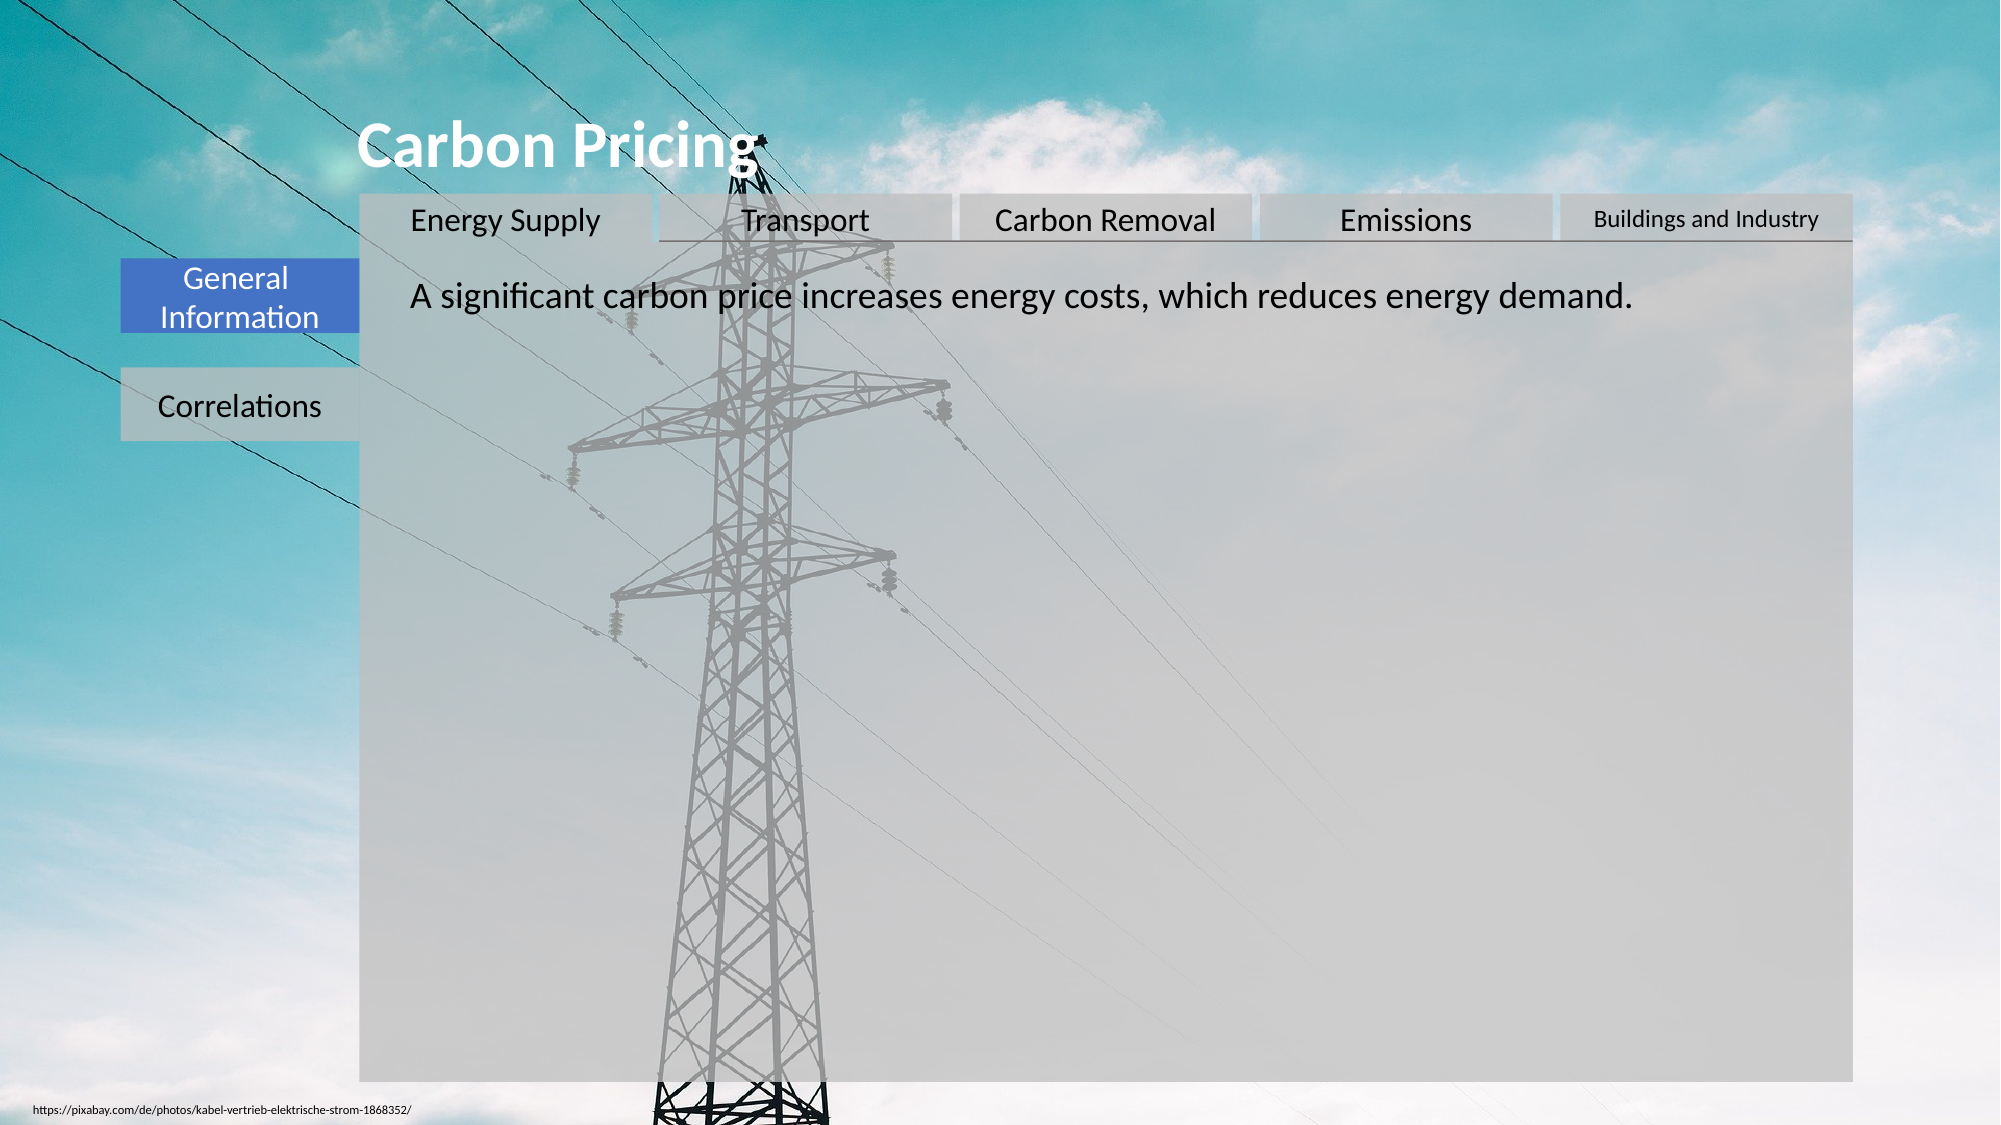

Carbon Pricing
Energy Supply
Transport
Carbon Removal
Emissions
Buildings and Industry
General
Information
A significant carbon price increases energy costs, which reduces energy demand.
Correlations
https://pixabay.com/de/photos/kabel-vertrieb-elektrische-strom-1868352/